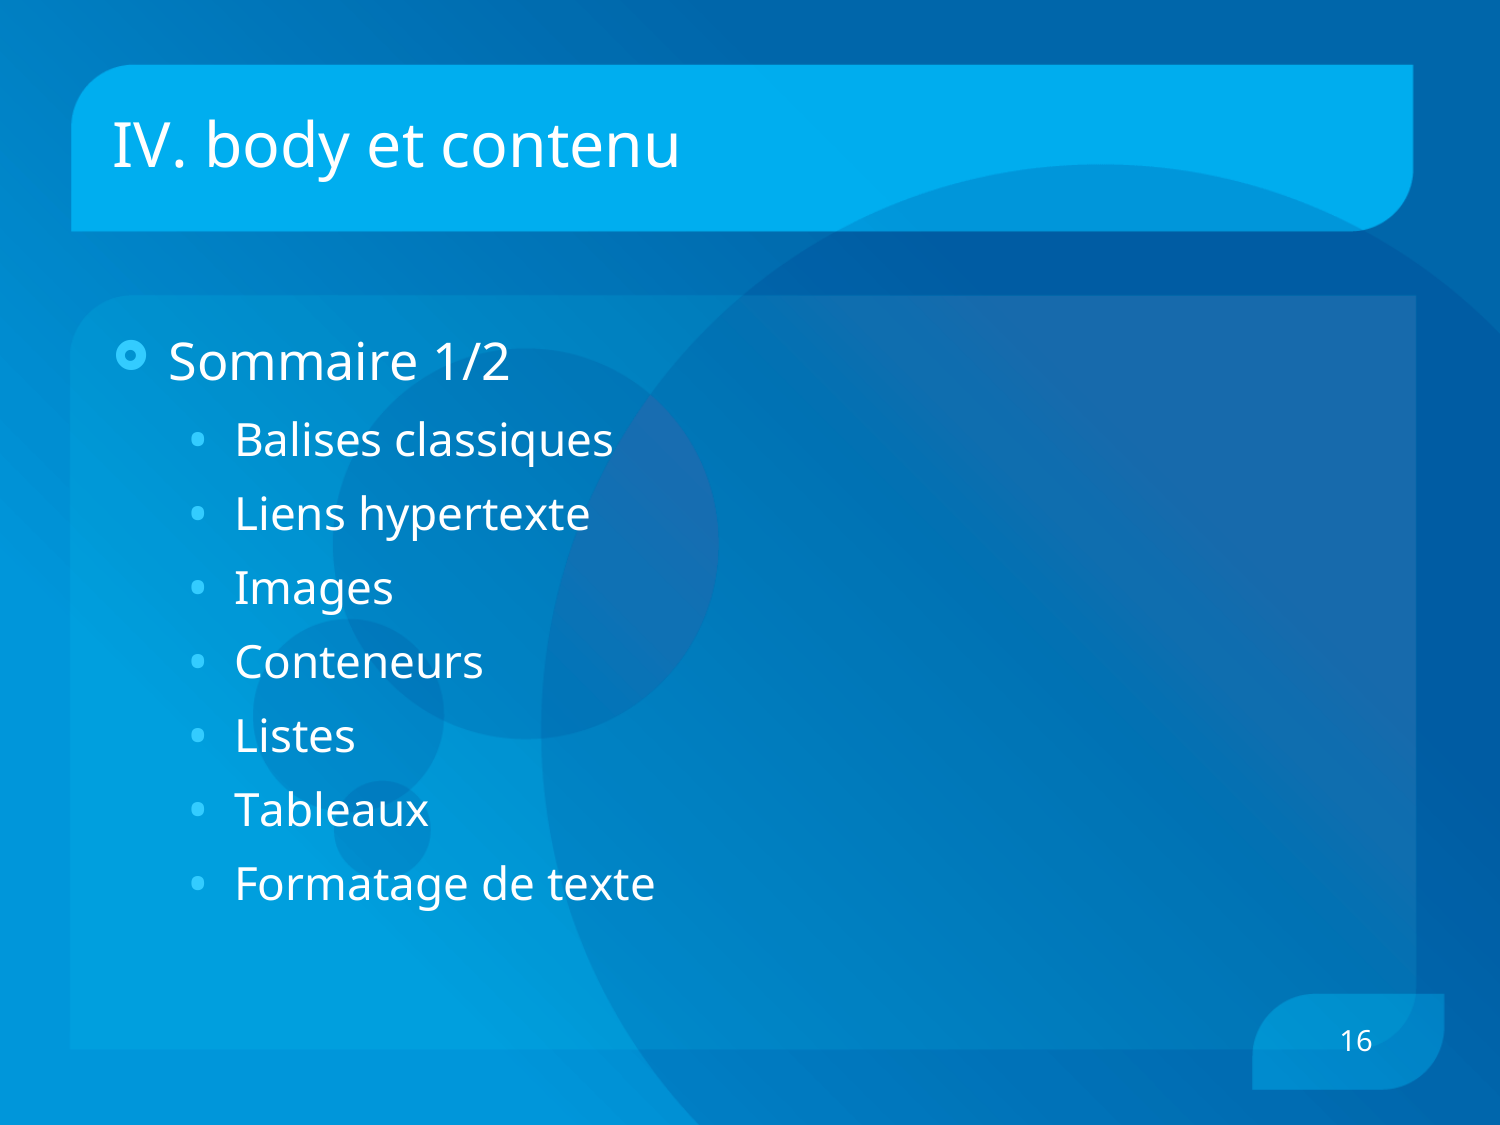

# IV. body et contenu
Sommaire 1/2
Balises classiques
Liens hypertexte
Images
Conteneurs
Listes
Tableaux
Formatage de texte
16